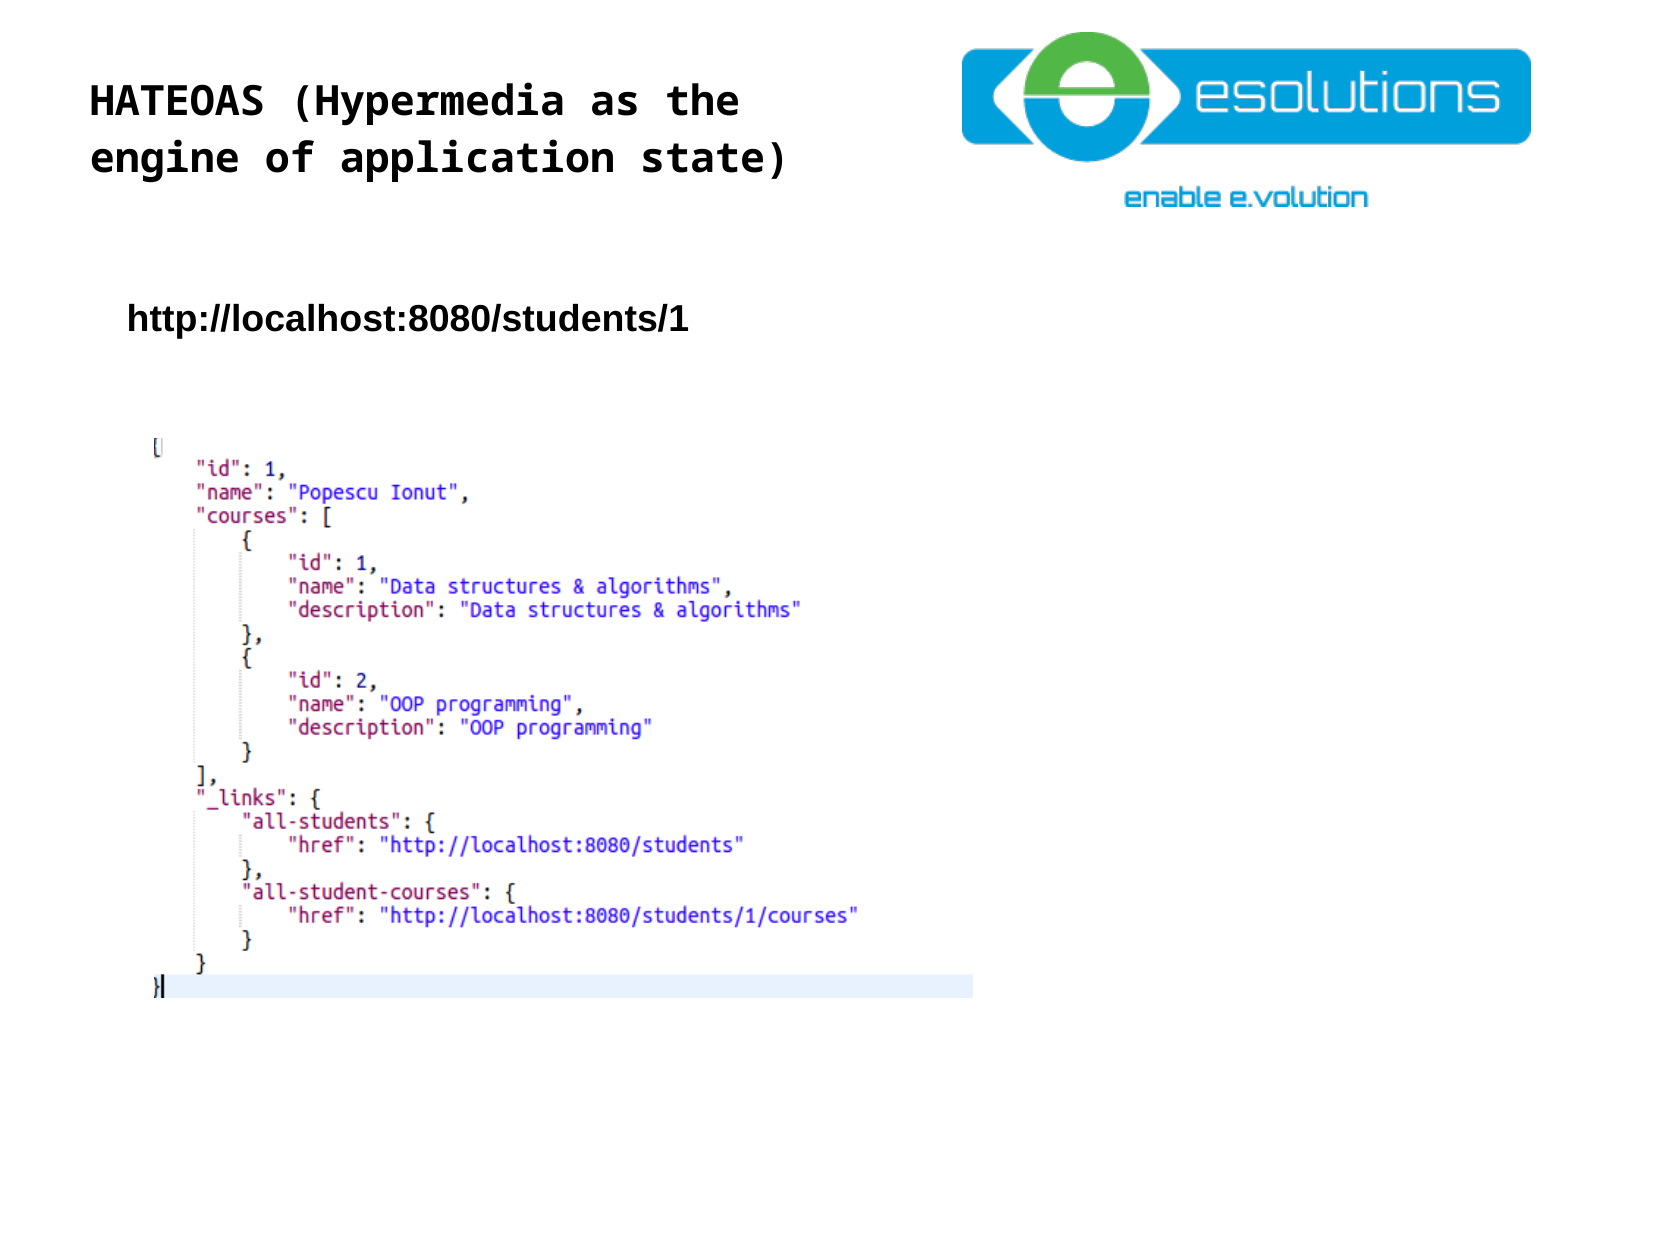

#
HATEOAS (Hypermedia as the engine of application state)
http://localhost:8080/students/1